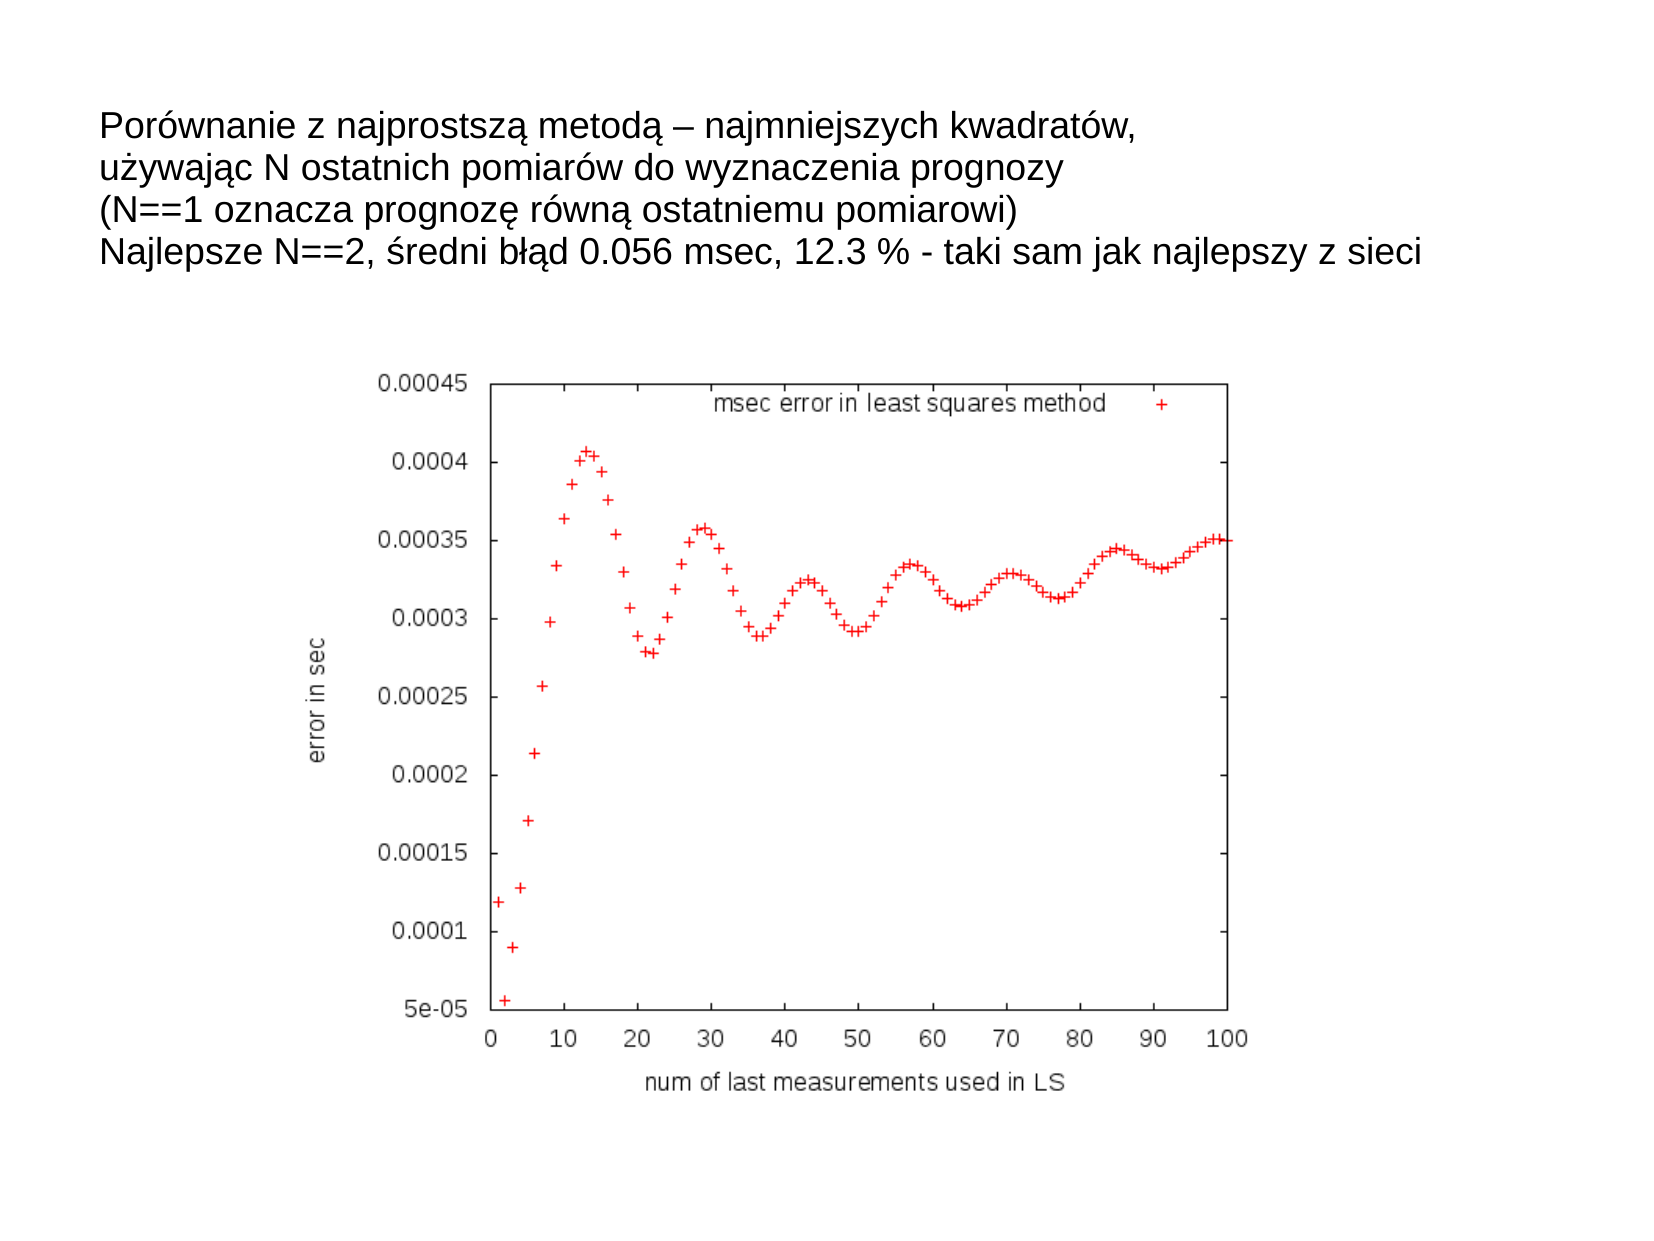

Porównanie z najprostszą metodą – najmniejszych kwadratów,
używając N ostatnich pomiarów do wyznaczenia prognozy
(N==1 oznacza prognozę równą ostatniemu pomiarowi)
Najlepsze N==2, średni błąd 0.056 msec, 12.3 % - taki sam jak najlepszy z sieci